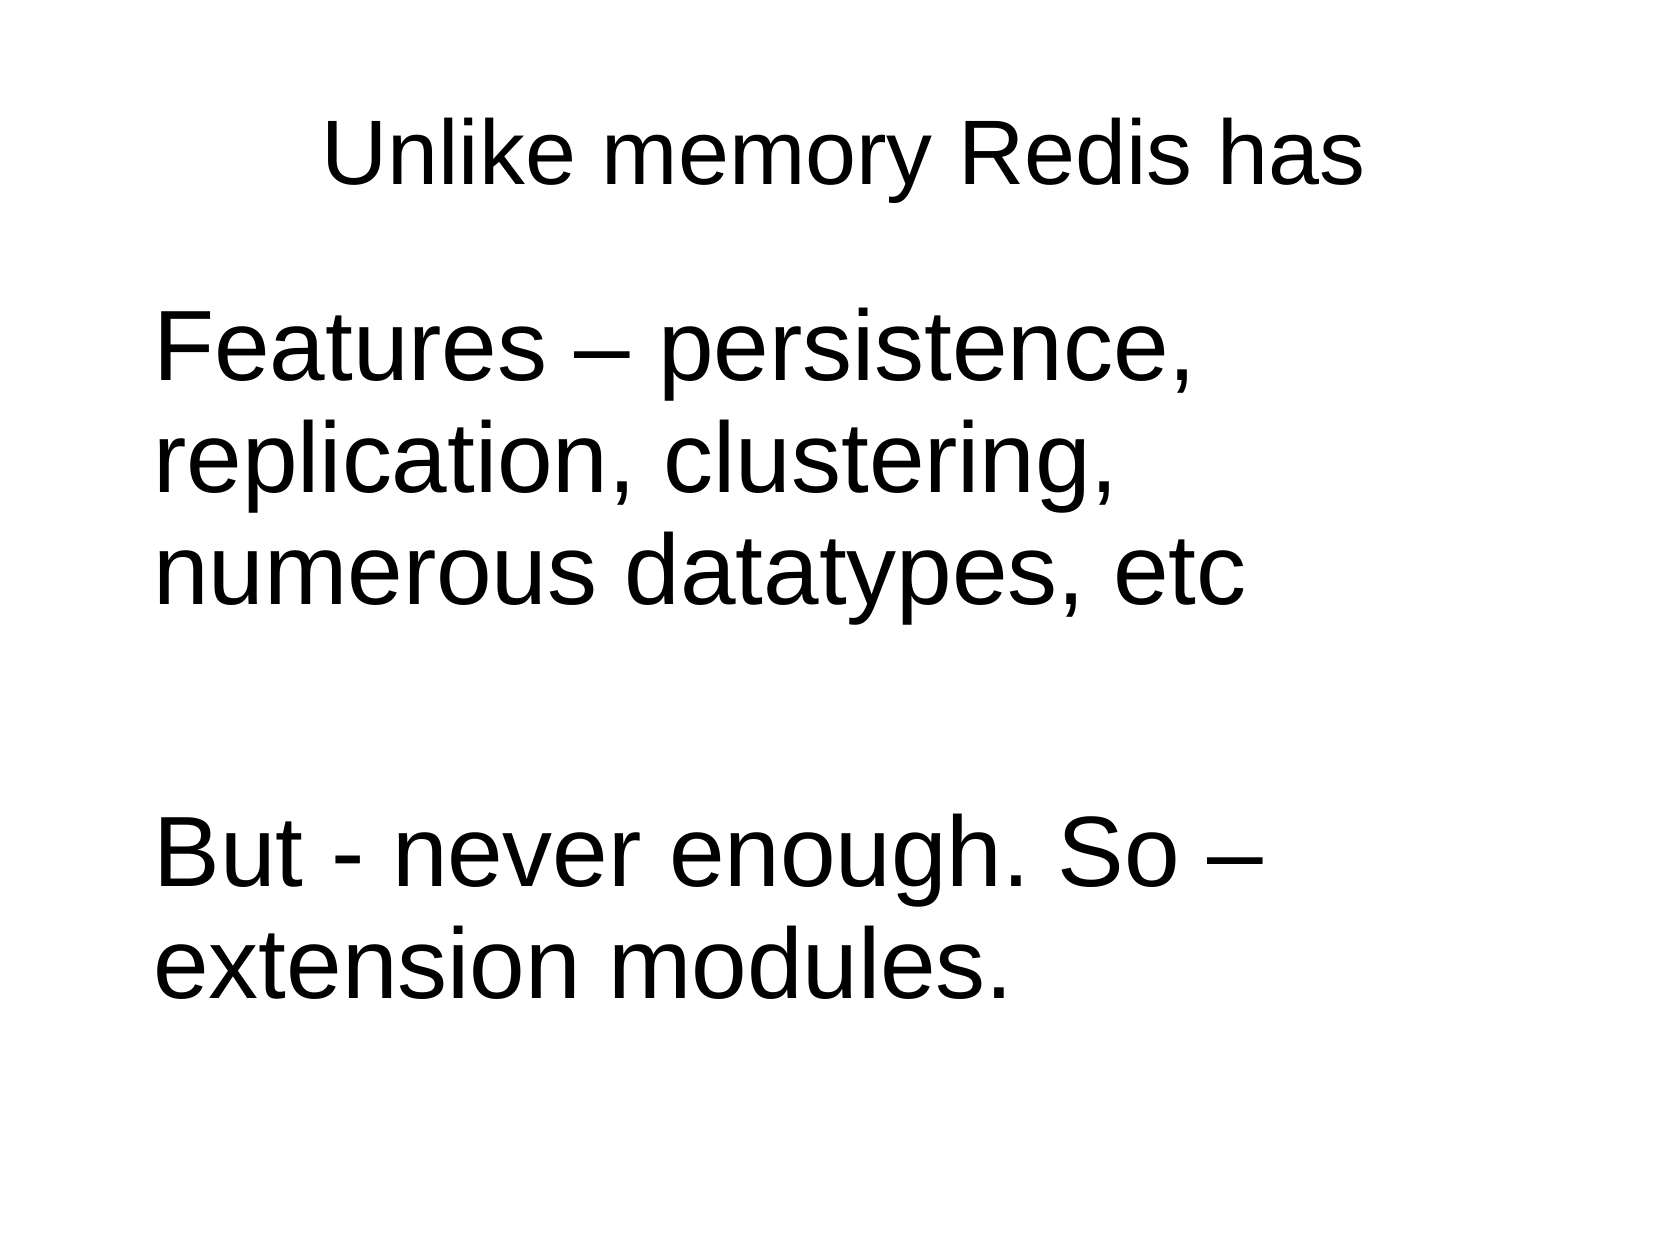

# Unlike memory Redis has
Features – persistence, replication, clustering, numerous datatypes, etc
But - never enough. So – extension modules.